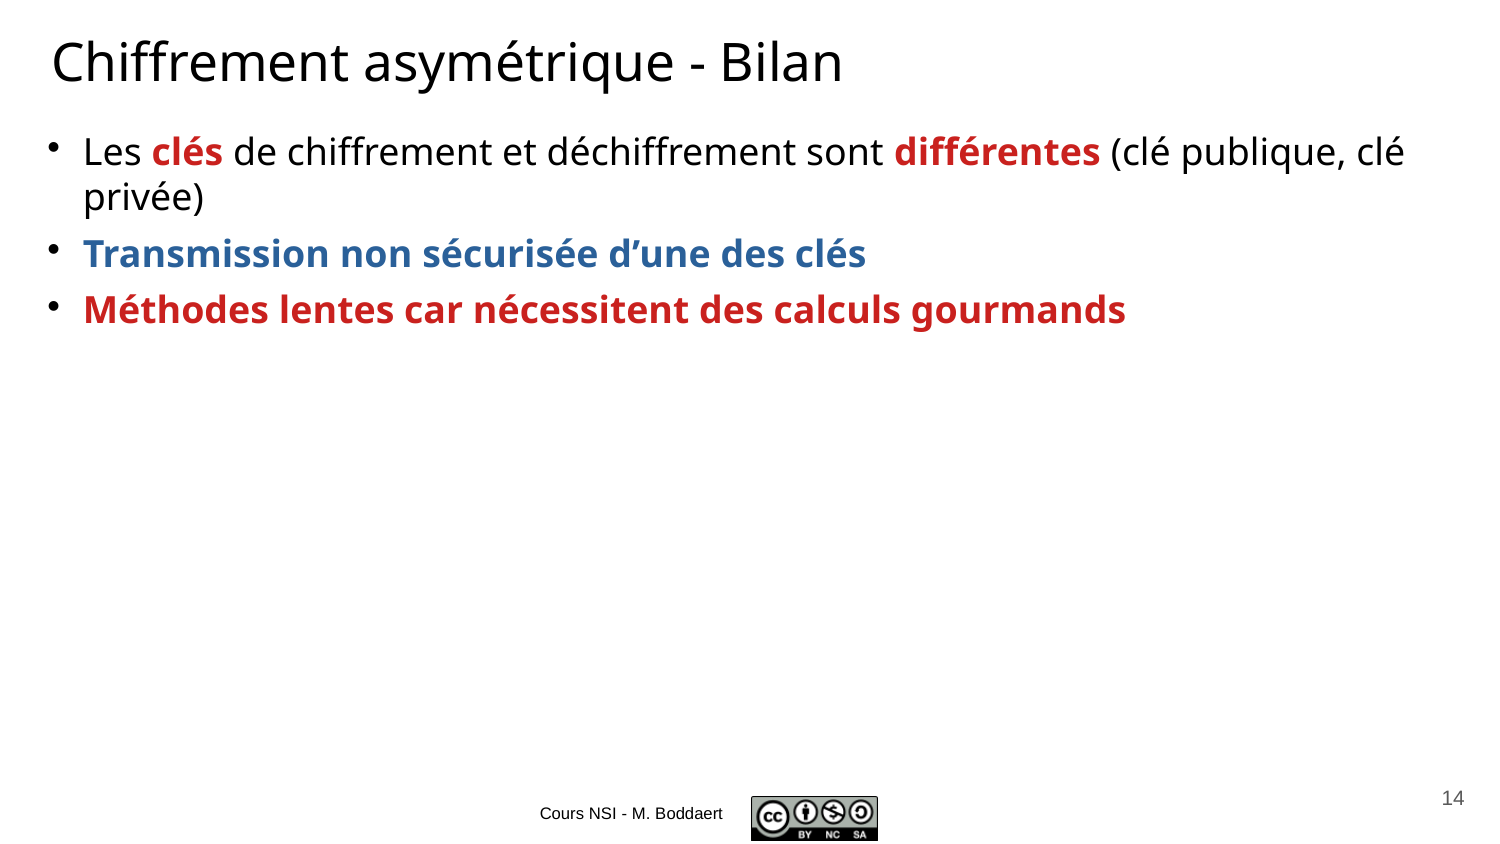

# Chiffrement asymétrique - Bilan
Les clés de chiffrement et déchiffrement sont différentes (clé publique, clé privée)
Transmission non sécurisée d’une des clés
Méthodes lentes car nécessitent des calculs gourmands